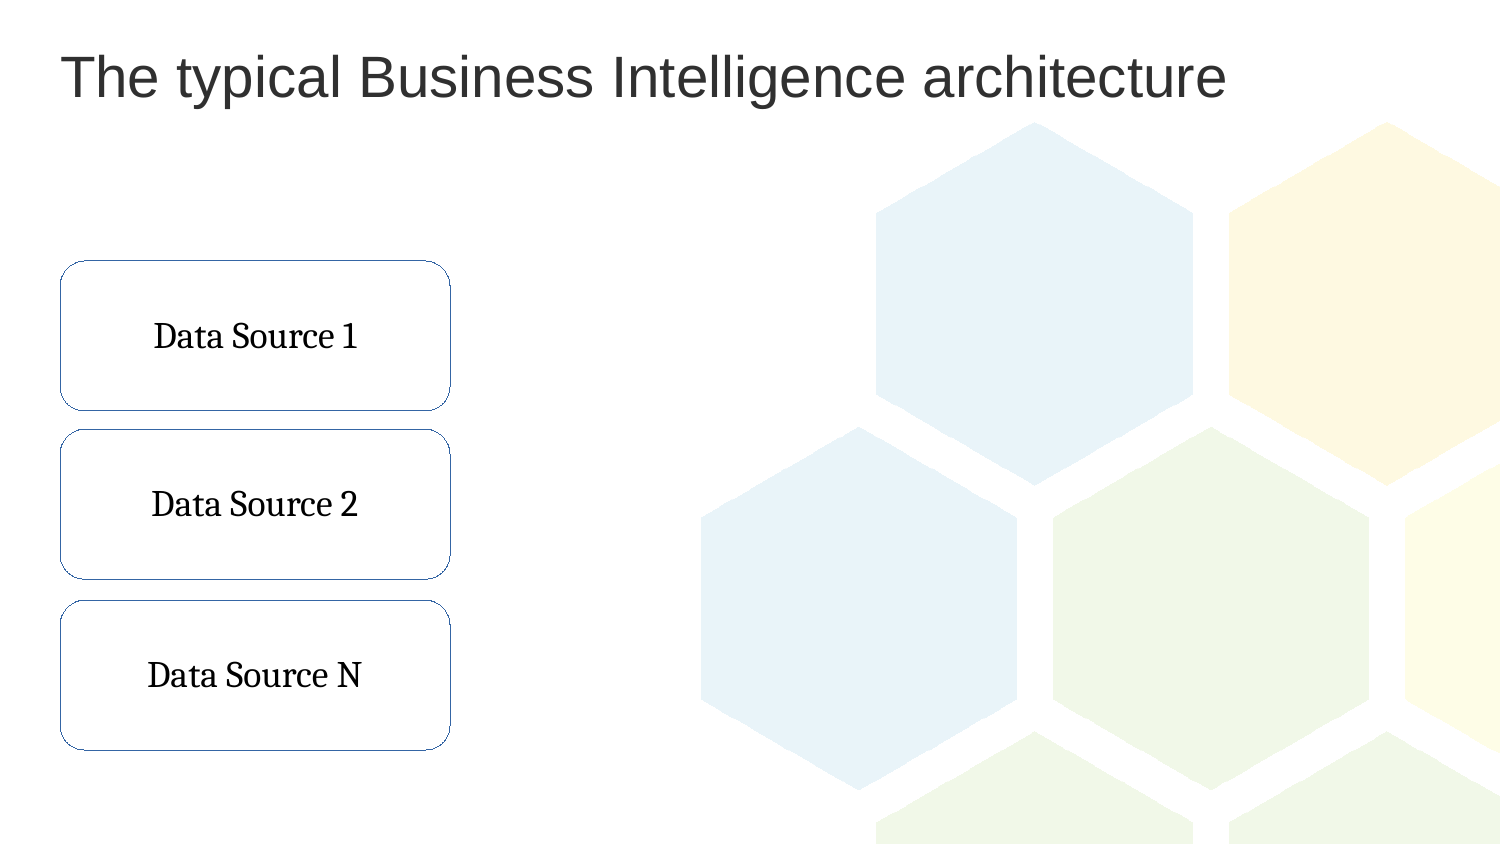

# The typical Business Intelligence architecture
Data Source 1
Data Source 2
Data Source N